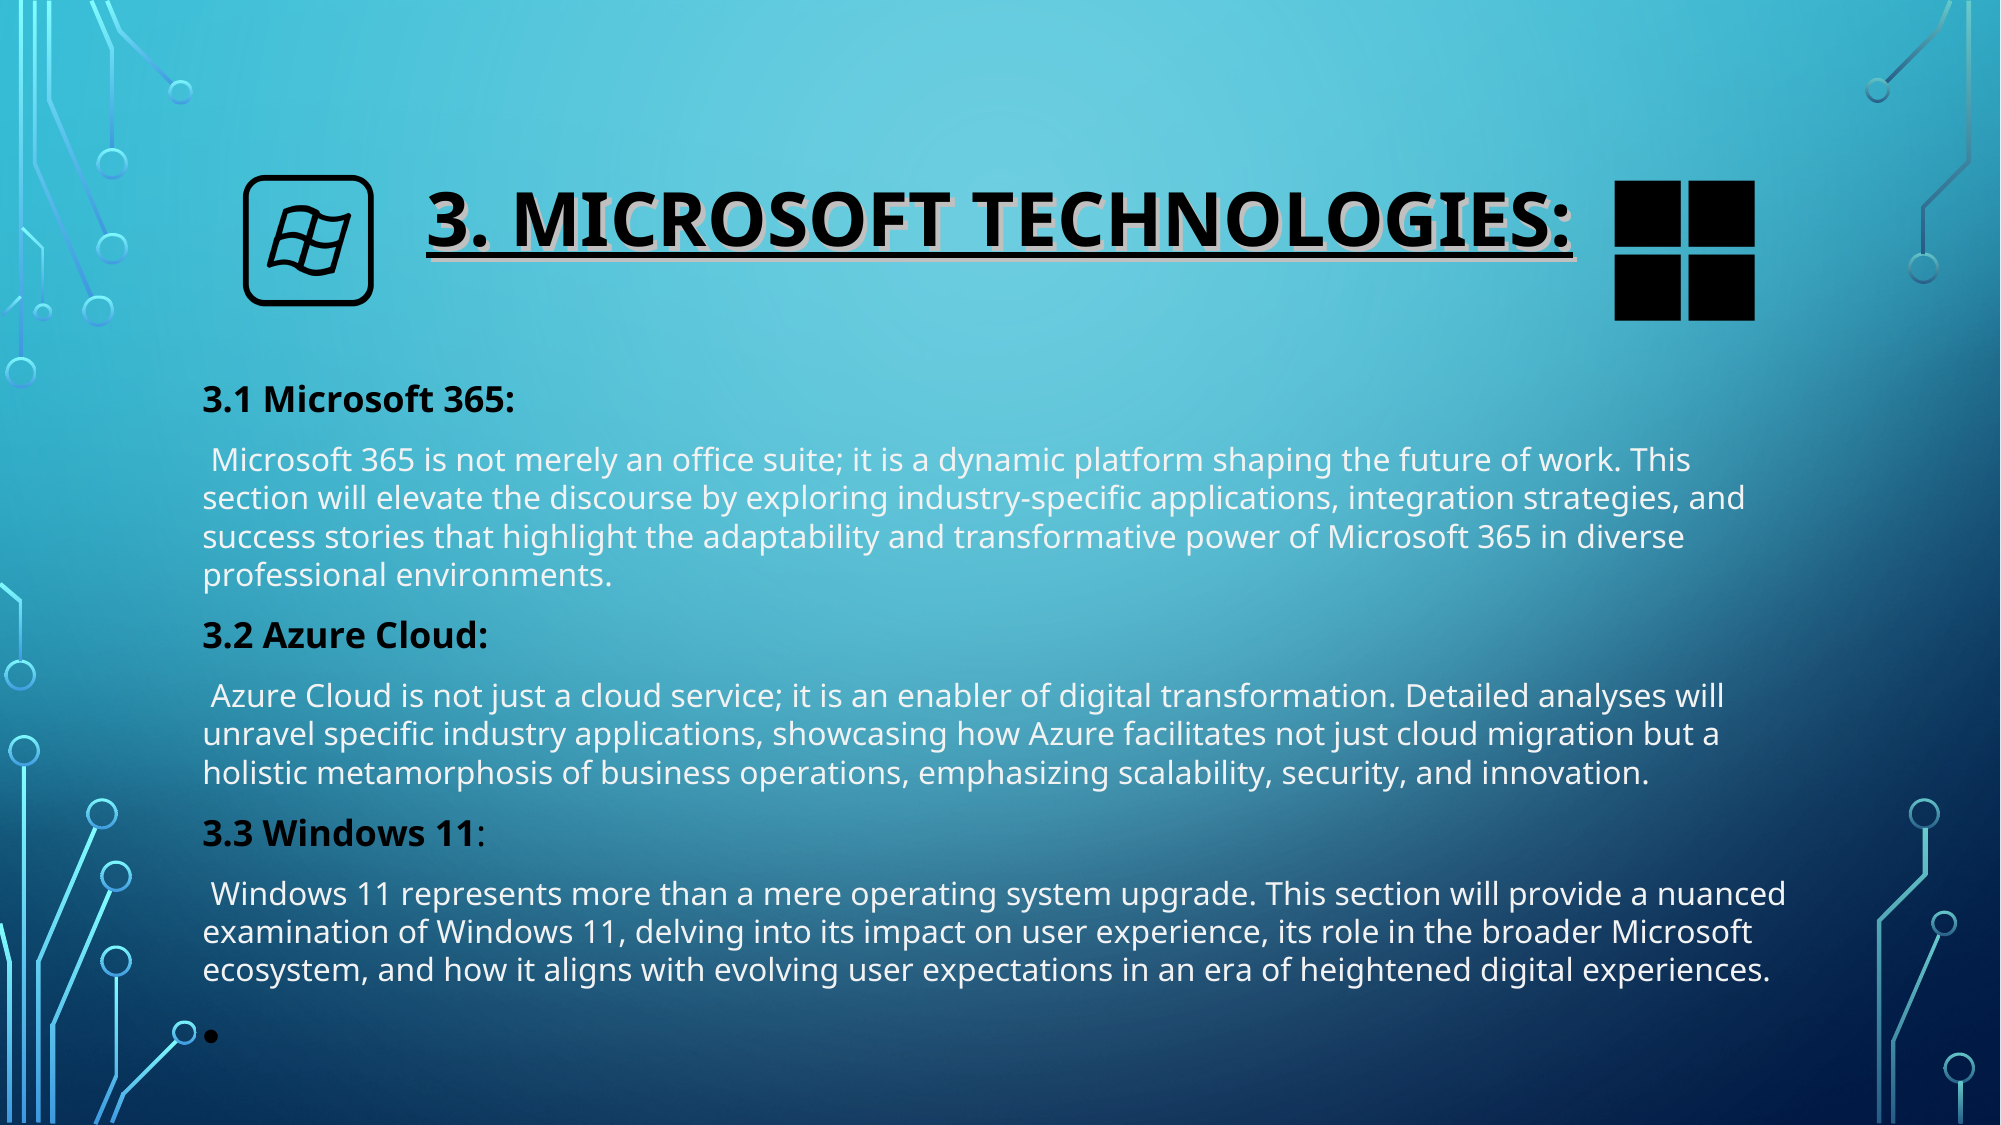

# 3. Microsoft Technologies:
3.1 Microsoft 365:
 Microsoft 365 is not merely an office suite; it is a dynamic platform shaping the future of work. This section will elevate the discourse by exploring industry-specific applications, integration strategies, and success stories that highlight the adaptability and transformative power of Microsoft 365 in diverse professional environments.
3.2 Azure Cloud:
 Azure Cloud is not just a cloud service; it is an enabler of digital transformation. Detailed analyses will unravel specific industry applications, showcasing how Azure facilitates not just cloud migration but a holistic metamorphosis of business operations, emphasizing scalability, security, and innovation.
3.3 Windows 11:
 Windows 11 represents more than a mere operating system upgrade. This section will provide a nuanced examination of Windows 11, delving into its impact on user experience, its role in the broader Microsoft ecosystem, and how it aligns with evolving user expectations in an era of heightened digital experiences.